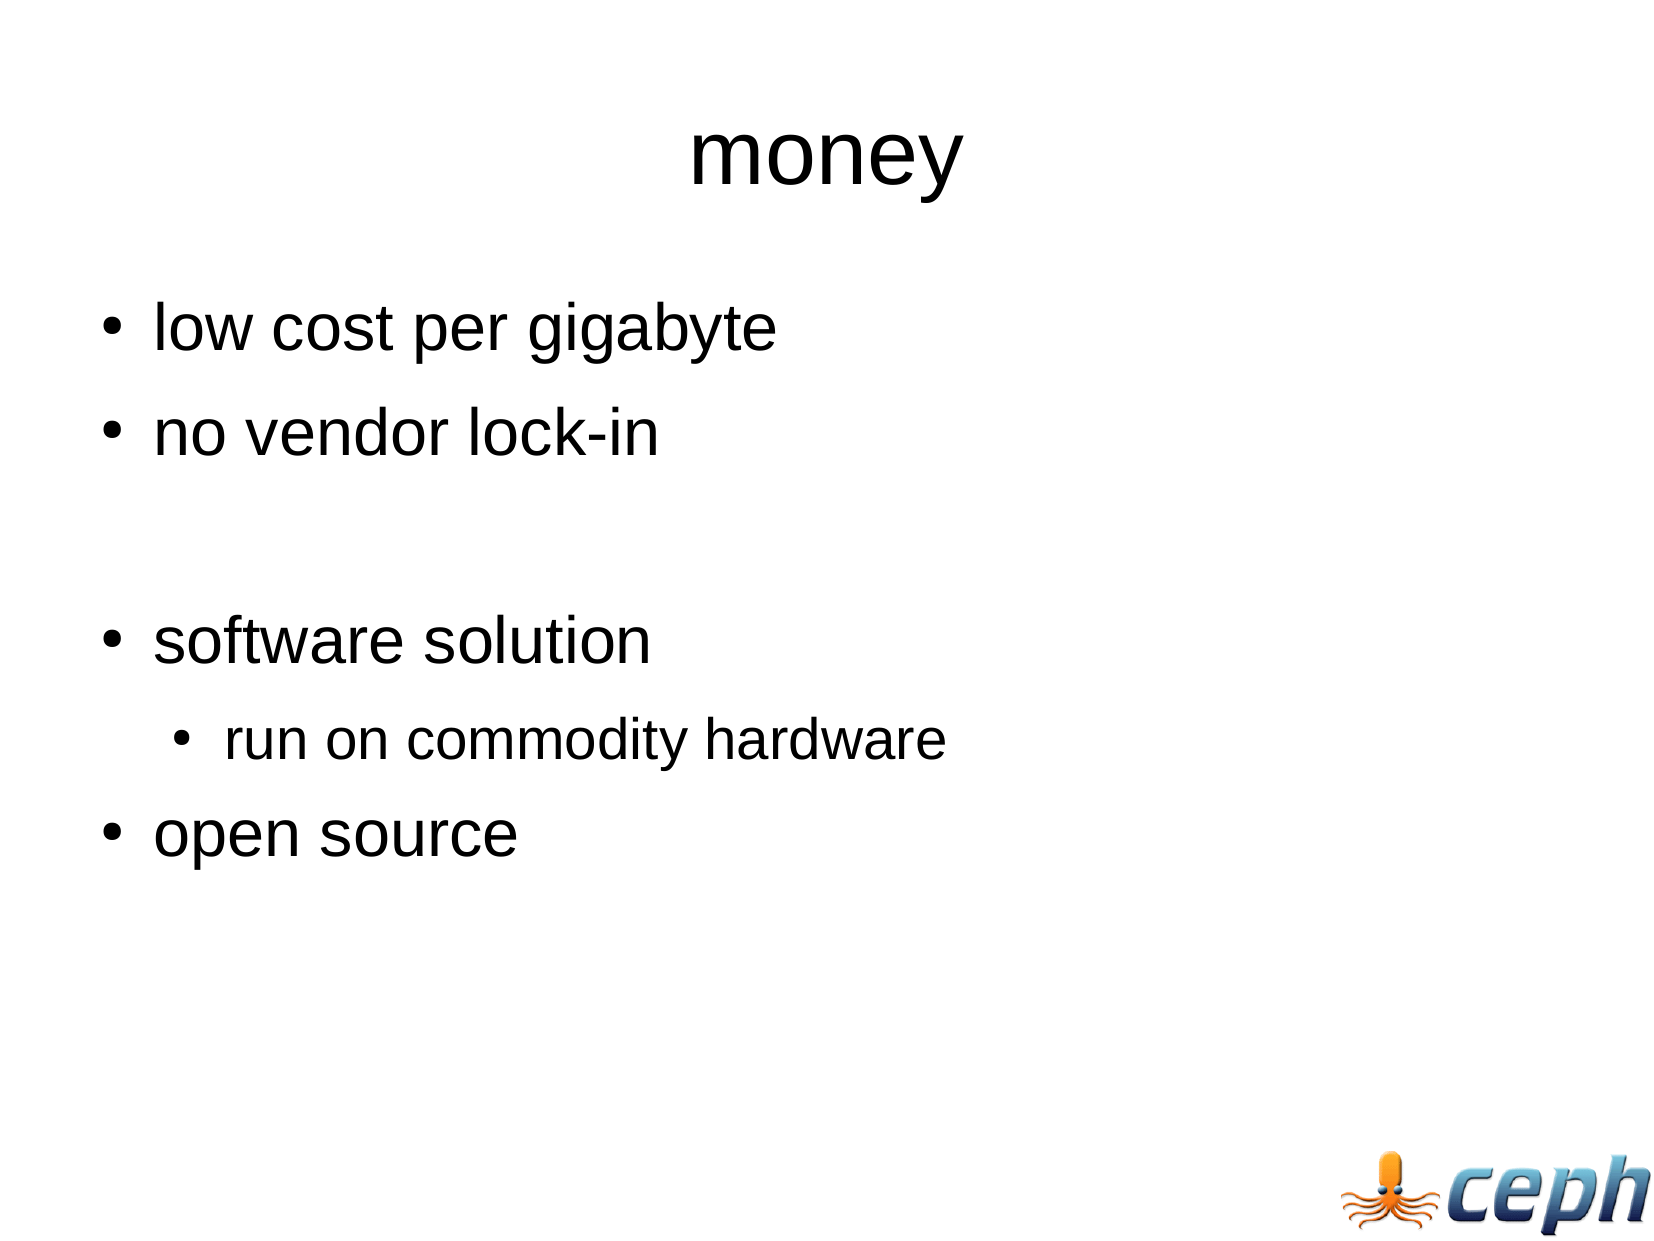

# money
low cost per gigabyte
no vendor lock-in
software solution
run on commodity hardware
open source